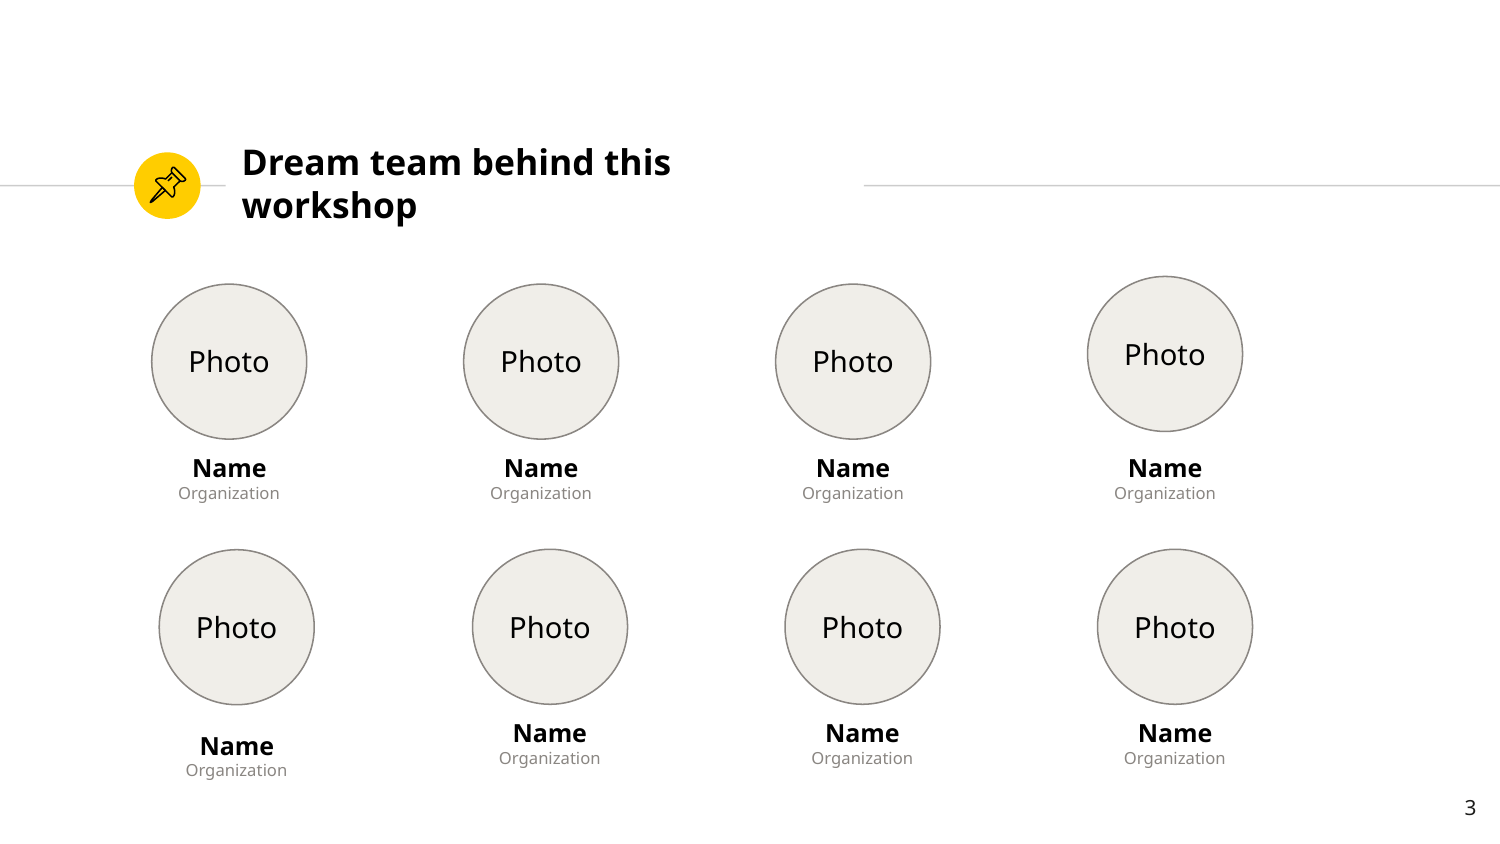

# Dream team behind this workshop
Photo
Photo
Photo
Photo
Name
Organization
Name
Organization
Name
Organization
Name
Organization
Photo
Photo
Photo
Photo
Name
Organization
Name
Organization
Name
Organization
Name
Organization